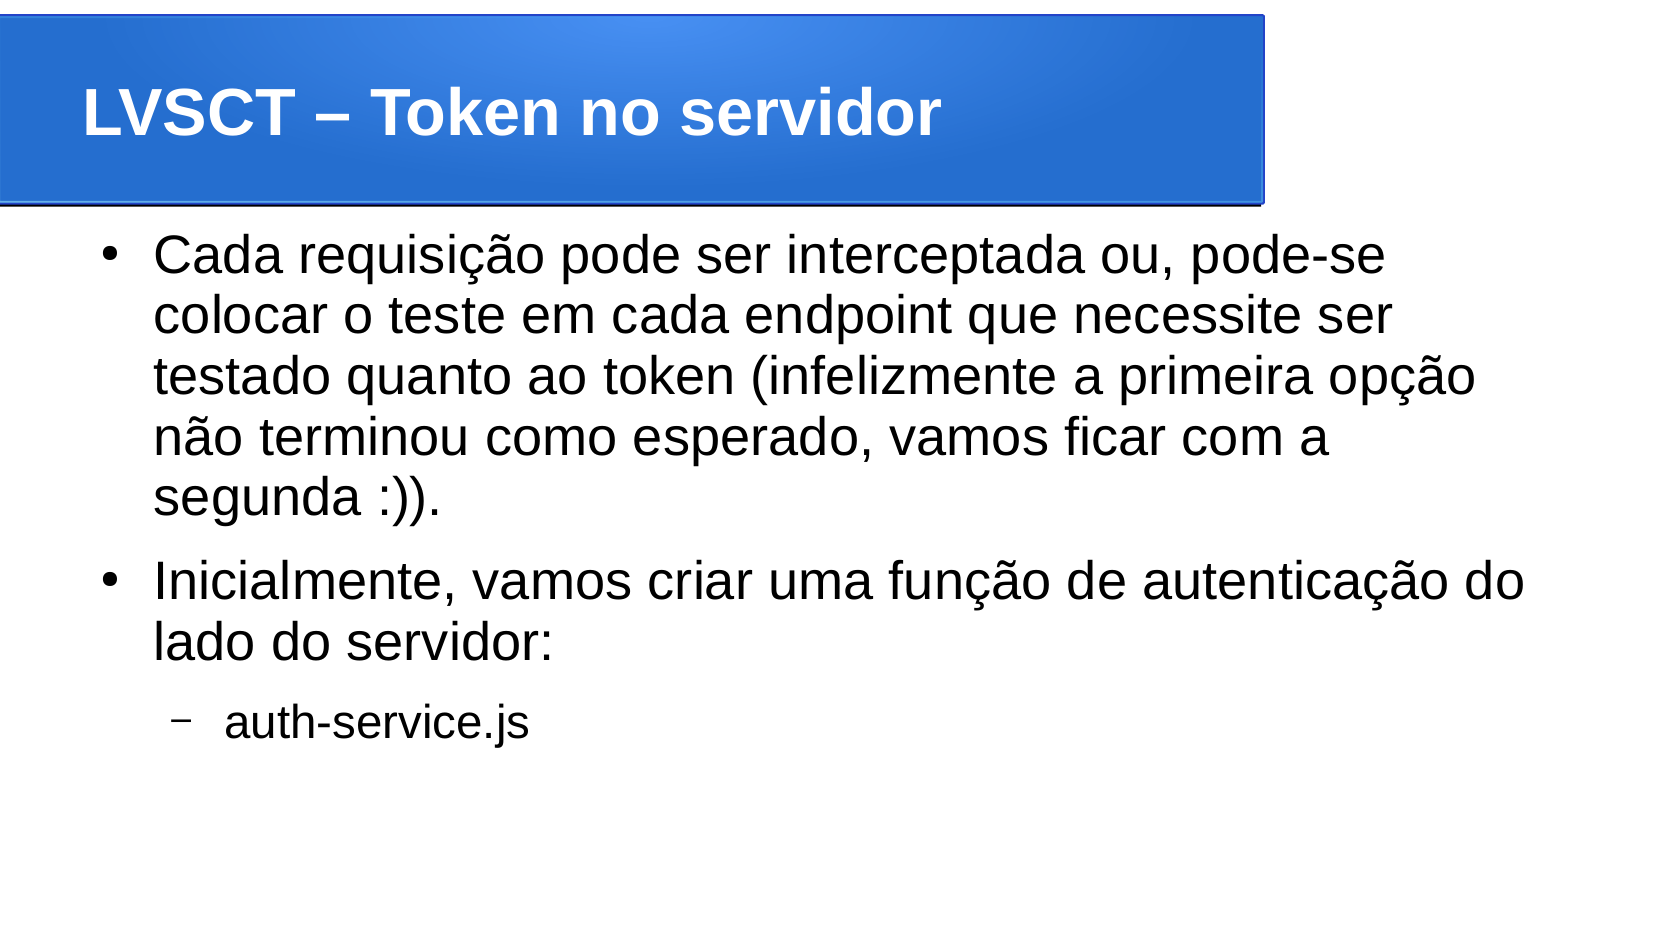

# LVSCT – Token no servidor
Cada requisição pode ser interceptada ou, pode-se colocar o teste em cada endpoint que necessite ser testado quanto ao token (infelizmente a primeira opção não terminou como esperado, vamos ficar com a segunda :)).
Inicialmente, vamos criar uma função de autenticação do lado do servidor:
auth-service.js